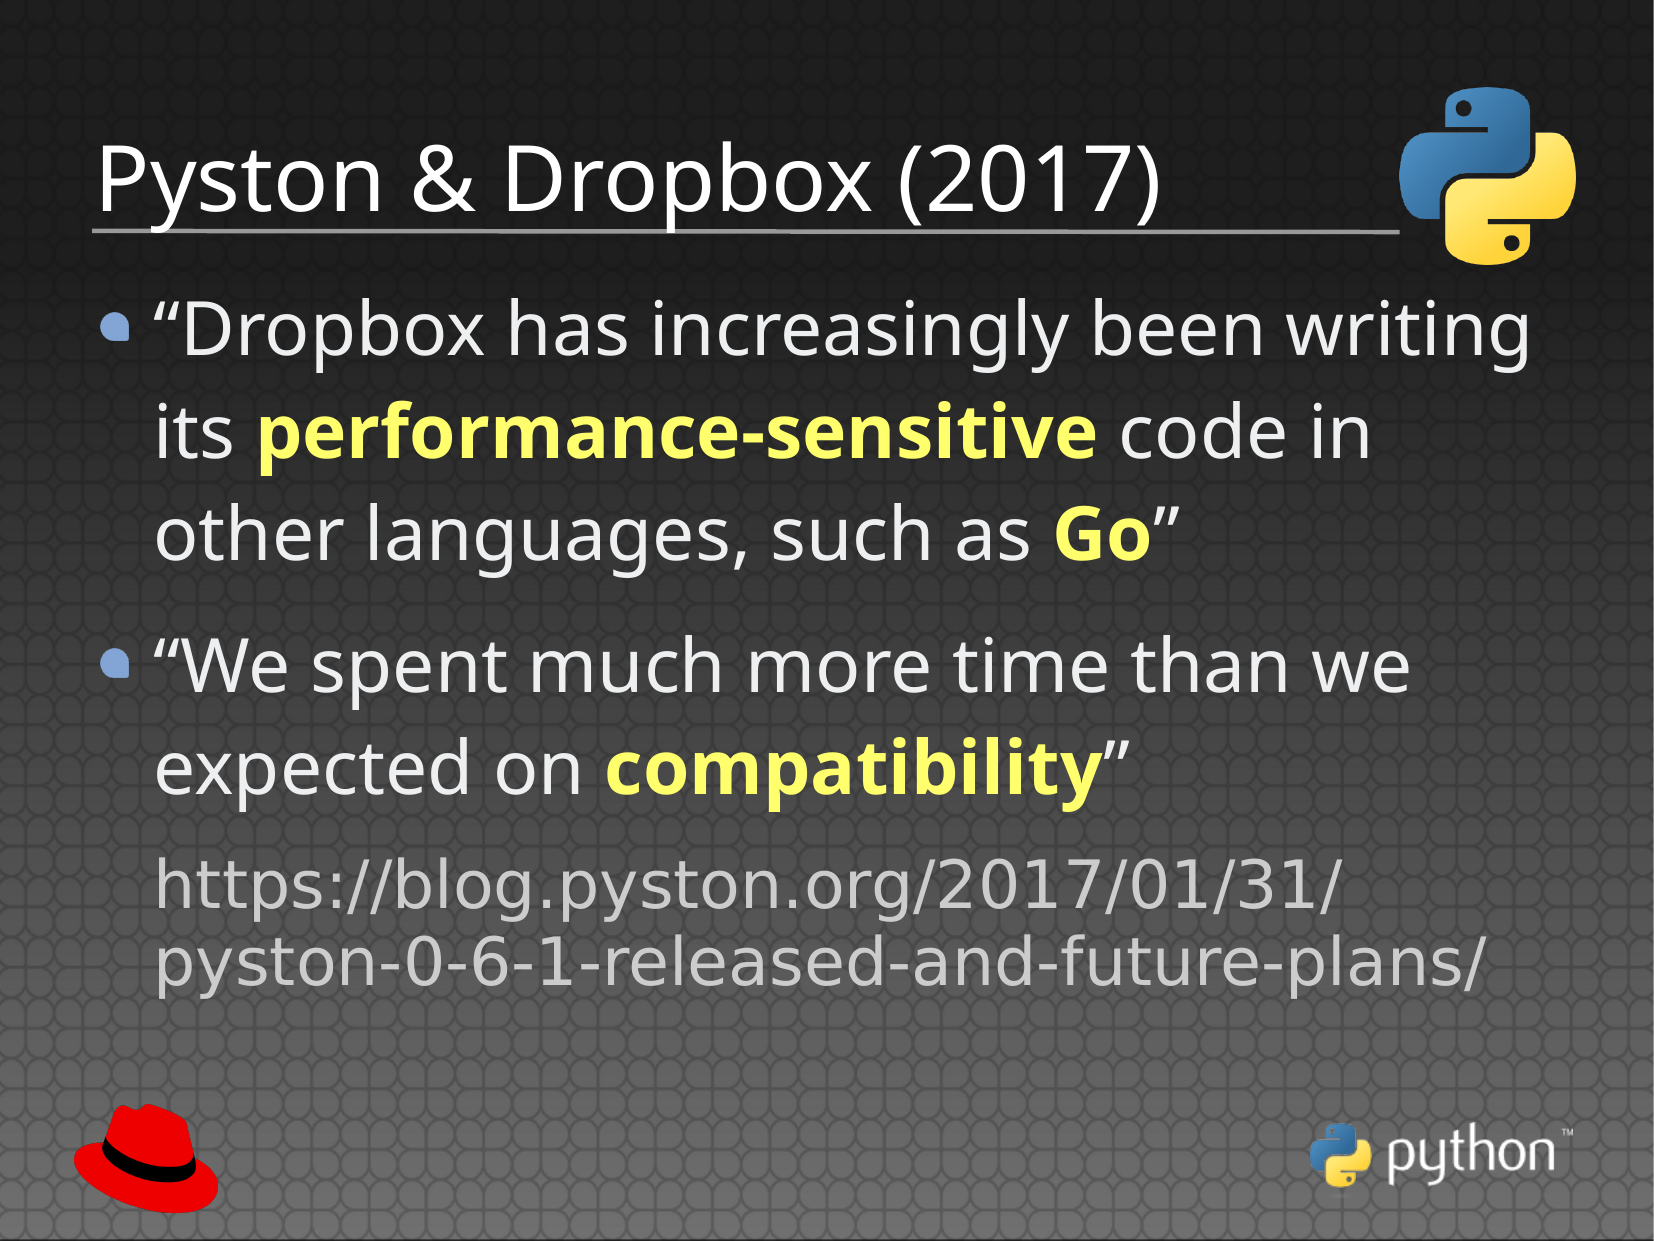

Pyston & Dropbox (2017)
# “Dropbox has increasingly been writing its performance-sensitive code in other languages, such as Go”
“We spent much more time than we expected on compatibility”
https://blog.pyston.org/2017/01/31/pyston-0-6-1-released-and-future-plans/